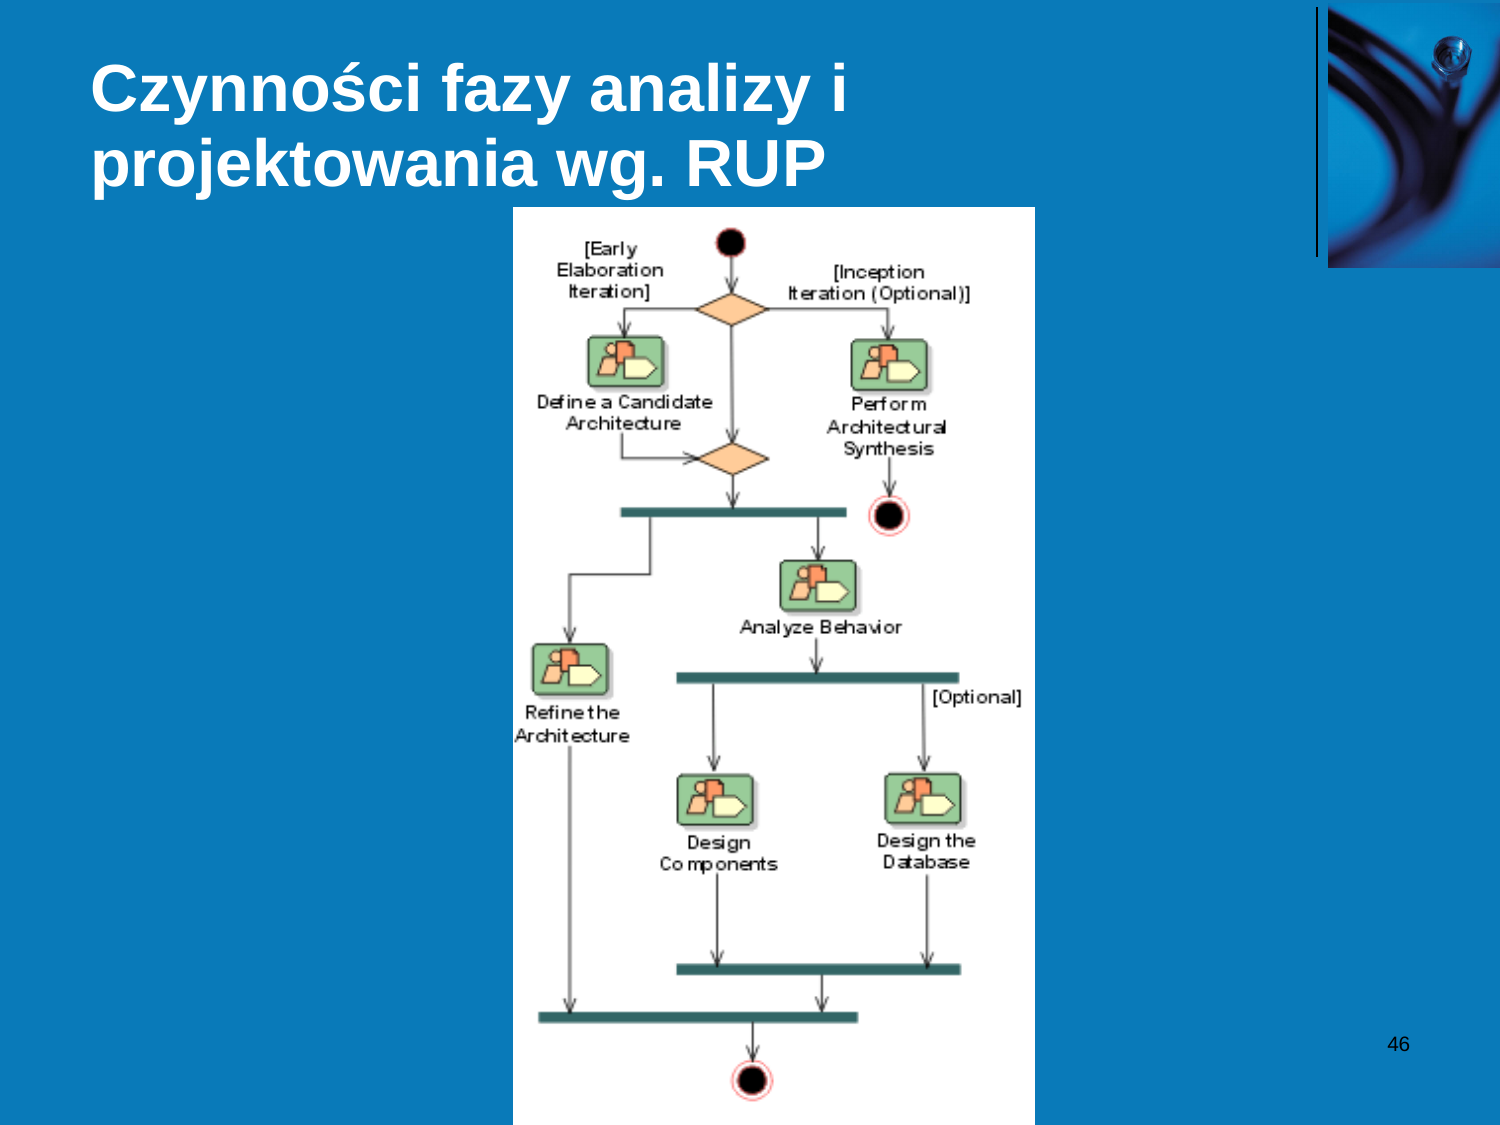

# Czynności fazy analizy i projektowania wg. RUP
46